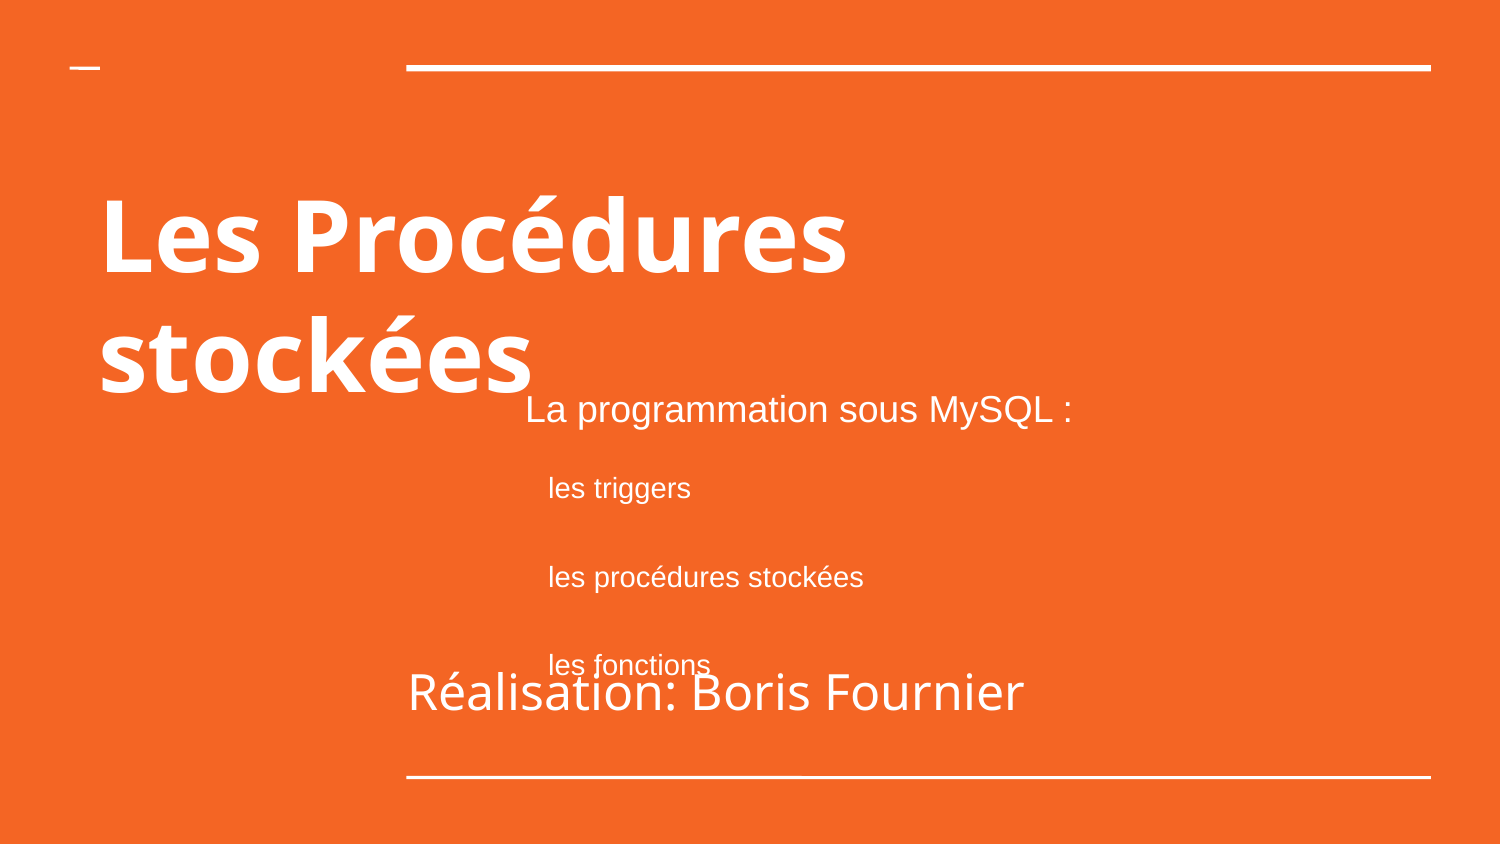

# Les Procédures stockées
La programmation sous MySQL :
les triggers
les procédures stockées
les fonctions
Réalisation: Boris Fournier